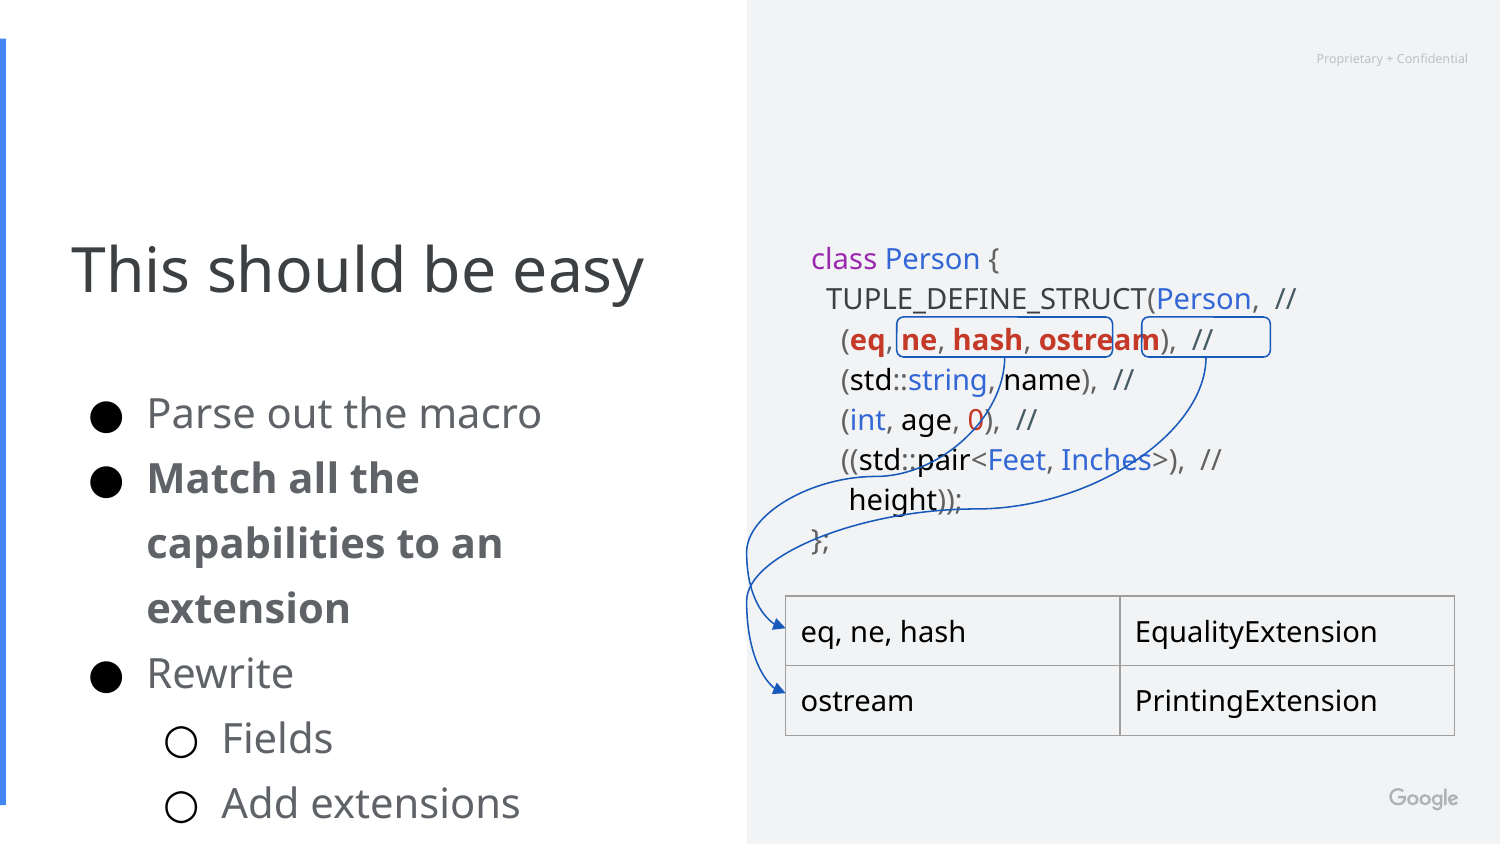

class Person {
 TUPLE_DEFINE_STRUCT(Person, //
 (eq, ne, hash, ostream), //
 (std::string, name), //
 (int, age, 0), //
 ((std::pair<Feet, Inches>), //
 height));
};
This should be easy
Parse out the macro
Match all the capabilities to an extension
Rewrite
Fields
Add extensions
| eq, ne, hash | EqualityExtension |
| --- | --- |
| ostream | PrintingExtension |
#